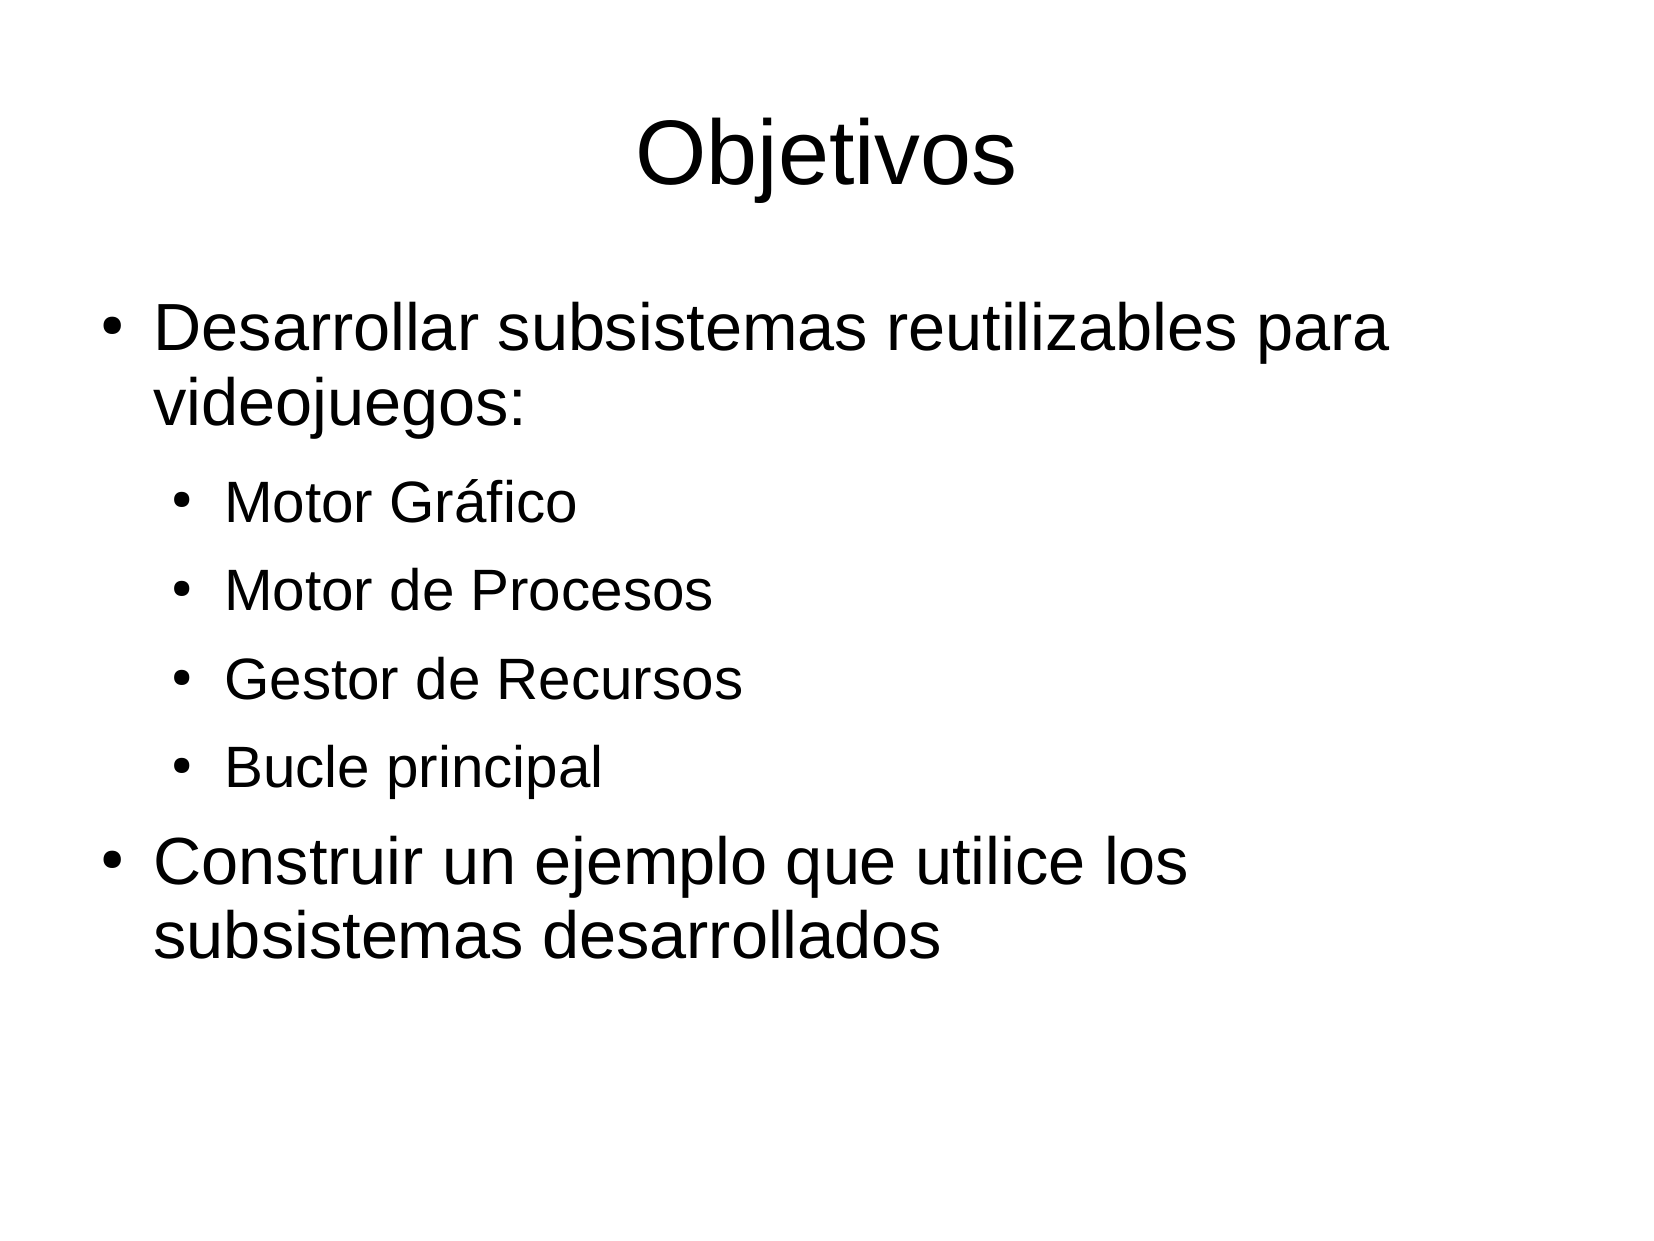

# Objetivos
Desarrollar subsistemas reutilizables para videojuegos:
Motor Gráfico
Motor de Procesos
Gestor de Recursos
Bucle principal
Construir un ejemplo que utilice los subsistemas desarrollados